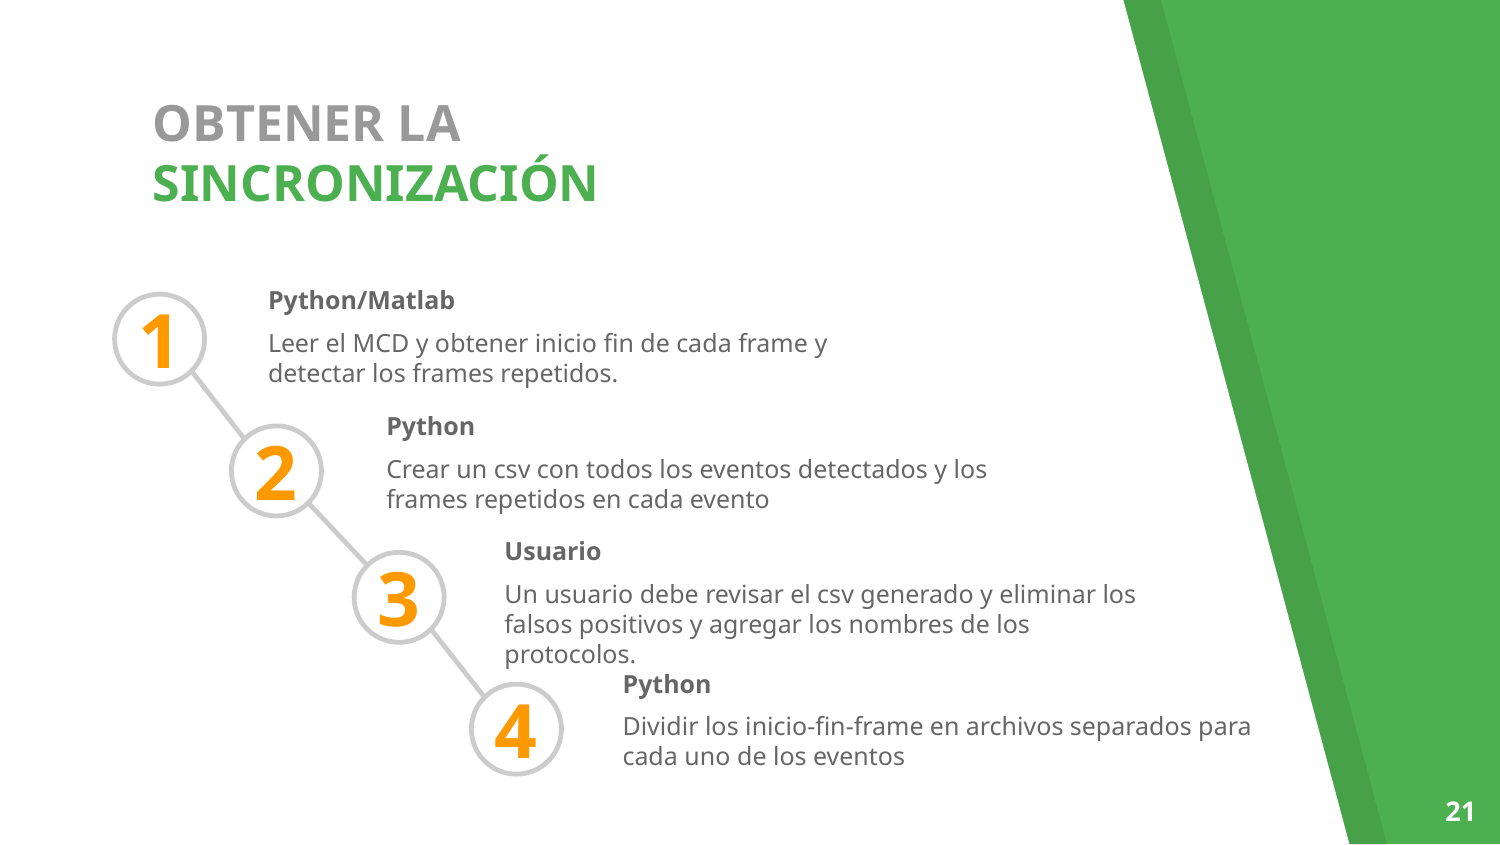

# OBTENER LA SINCRONIZACIÓN
Python/Matlab
Leer el MCD y obtener inicio fin de cada frame y detectar los frames repetidos.
1
Python
Crear un csv con todos los eventos detectados y los frames repetidos en cada evento
2
Usuario
Un usuario debe revisar el csv generado y eliminar los falsos positivos y agregar los nombres de los protocolos.
3
Python
Dividir los inicio-fin-frame en archivos separados para cada uno de los eventos
4